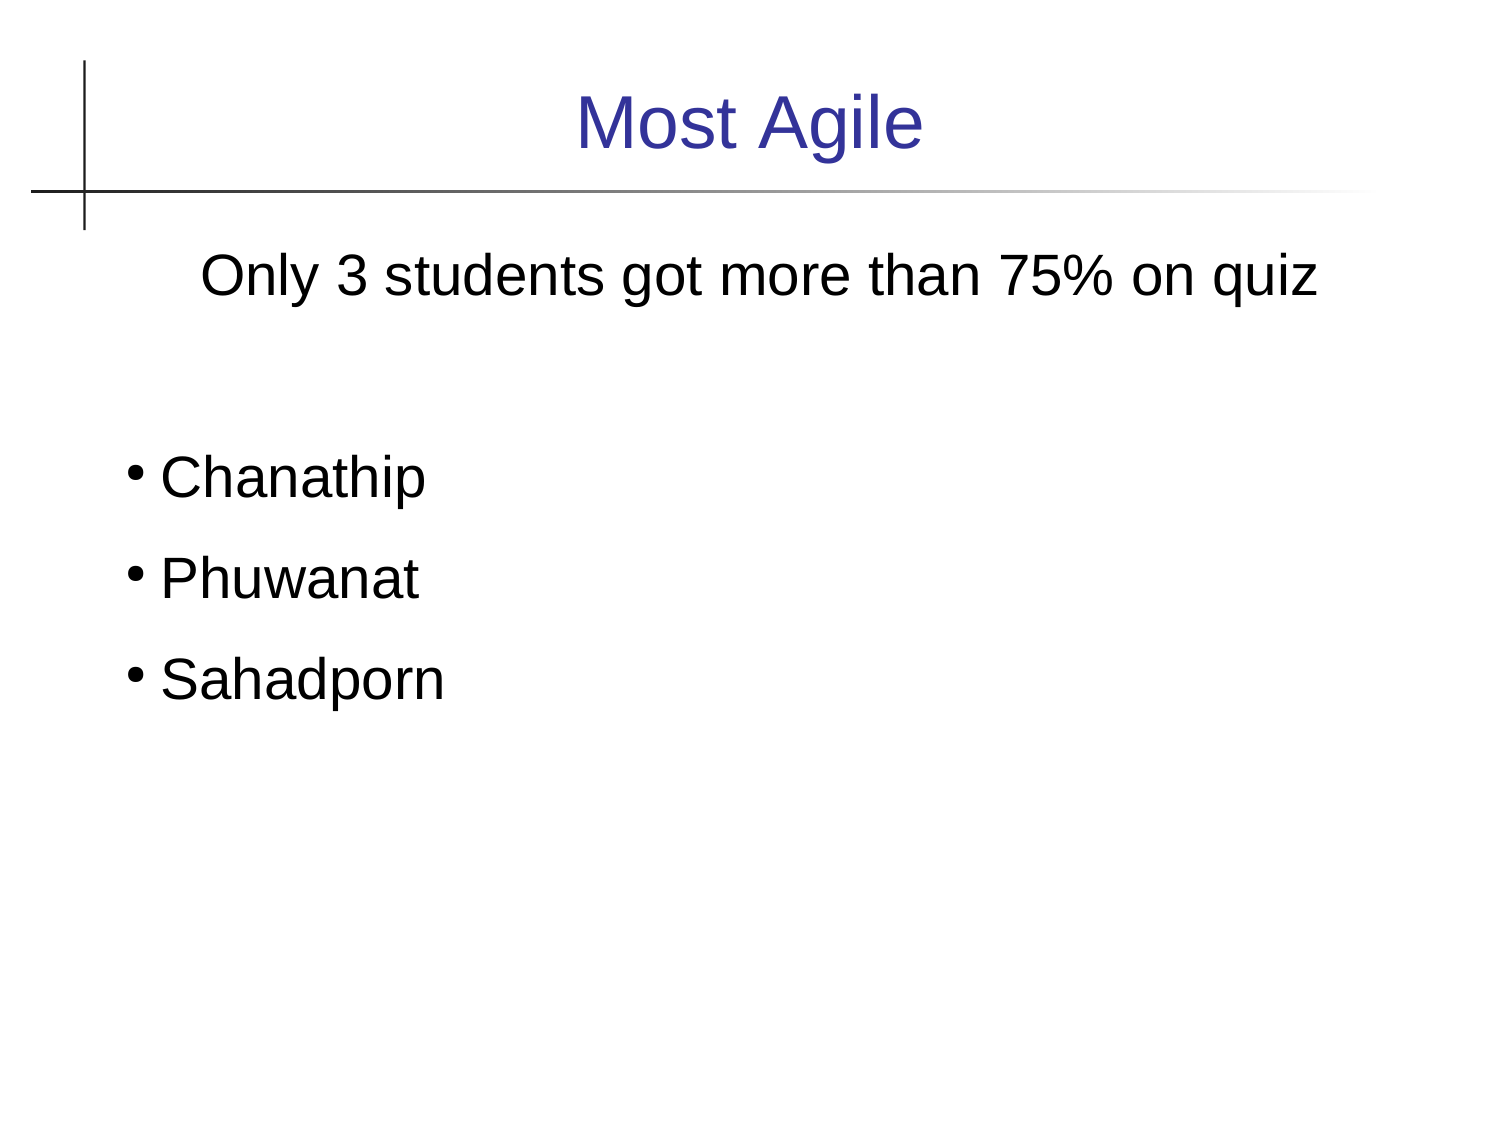

# Most Agile
Only 3 students got more than 75% on quiz
Chanathip
Phuwanat
Sahadporn